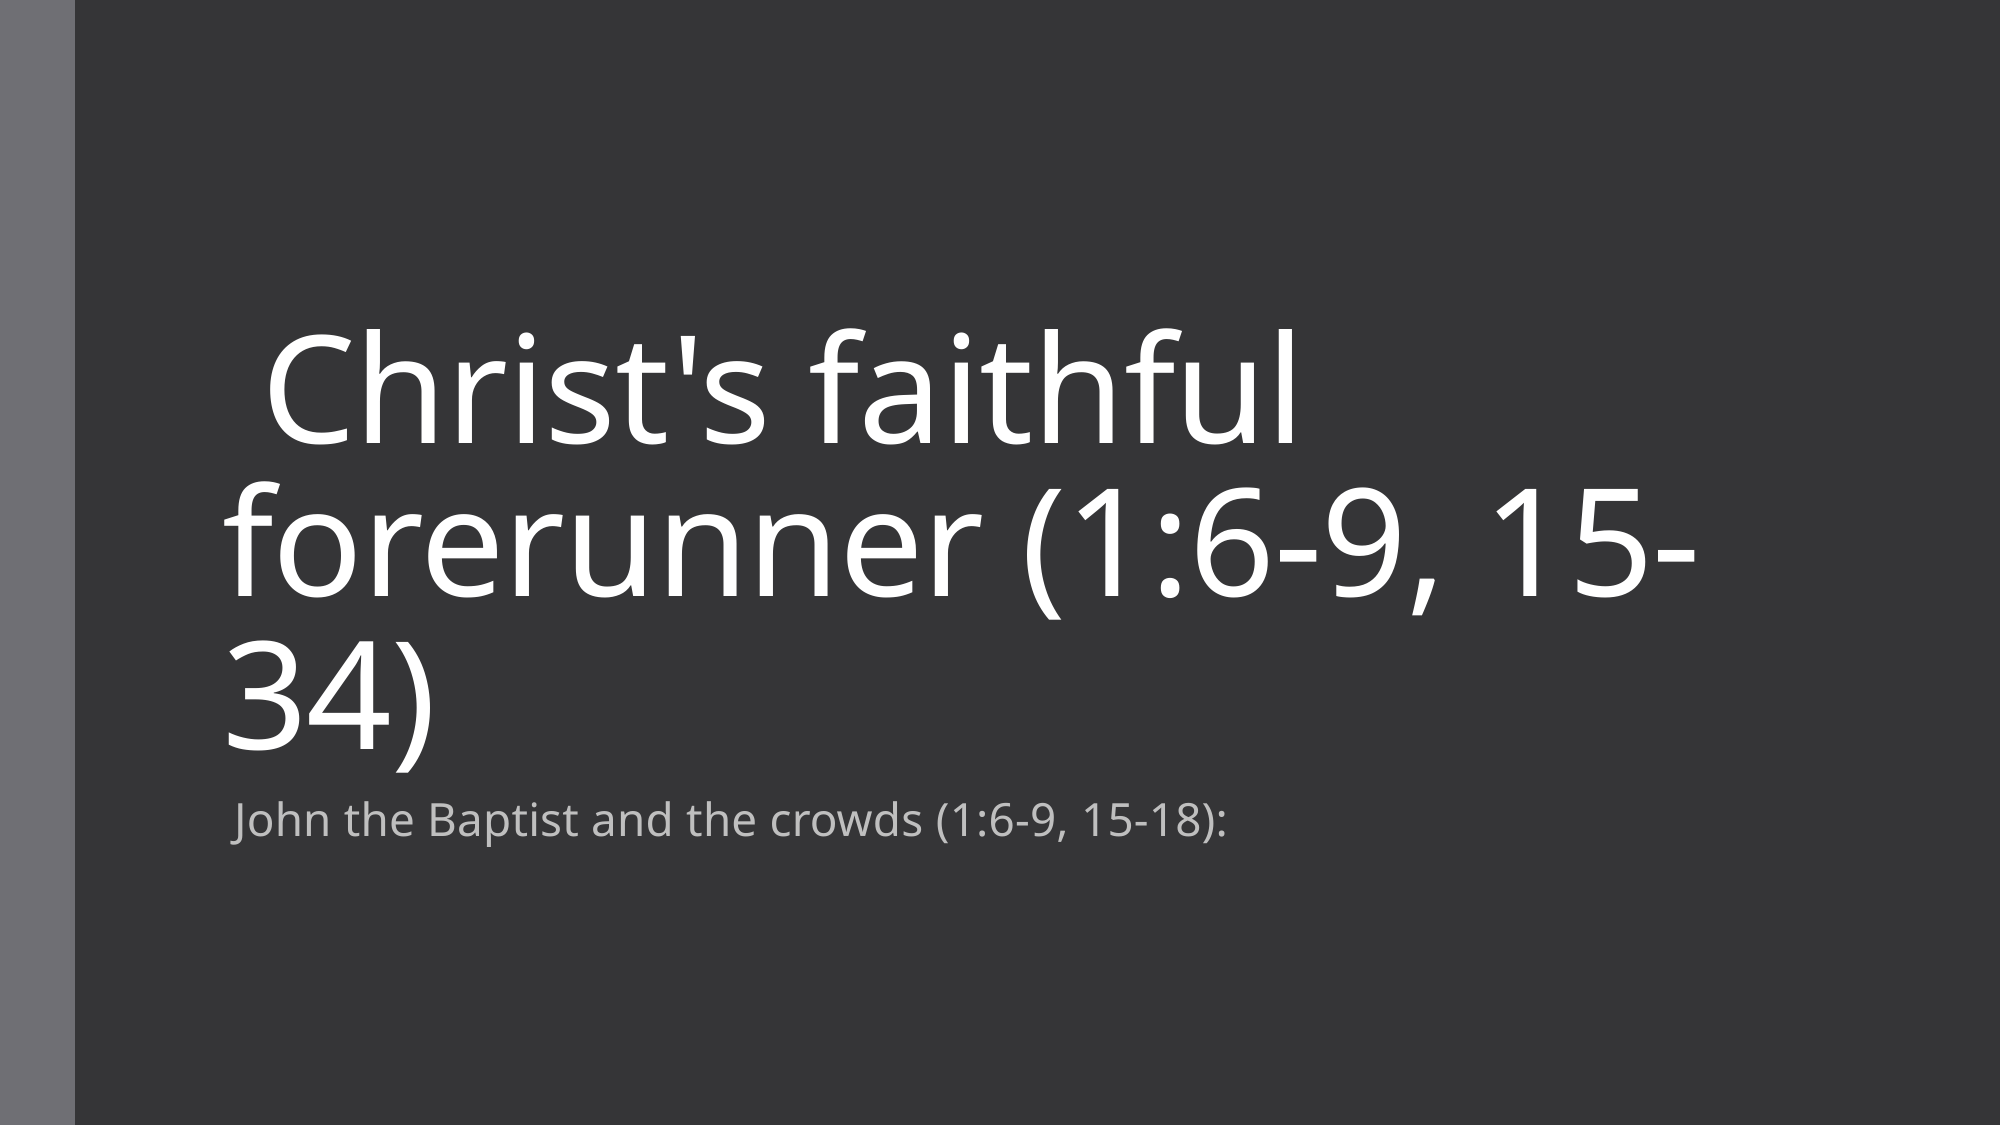

# Christ's faithful forerunner (1:6-9, 15-34)
 John the Baptist and the crowds (1:6-9, 15-18):